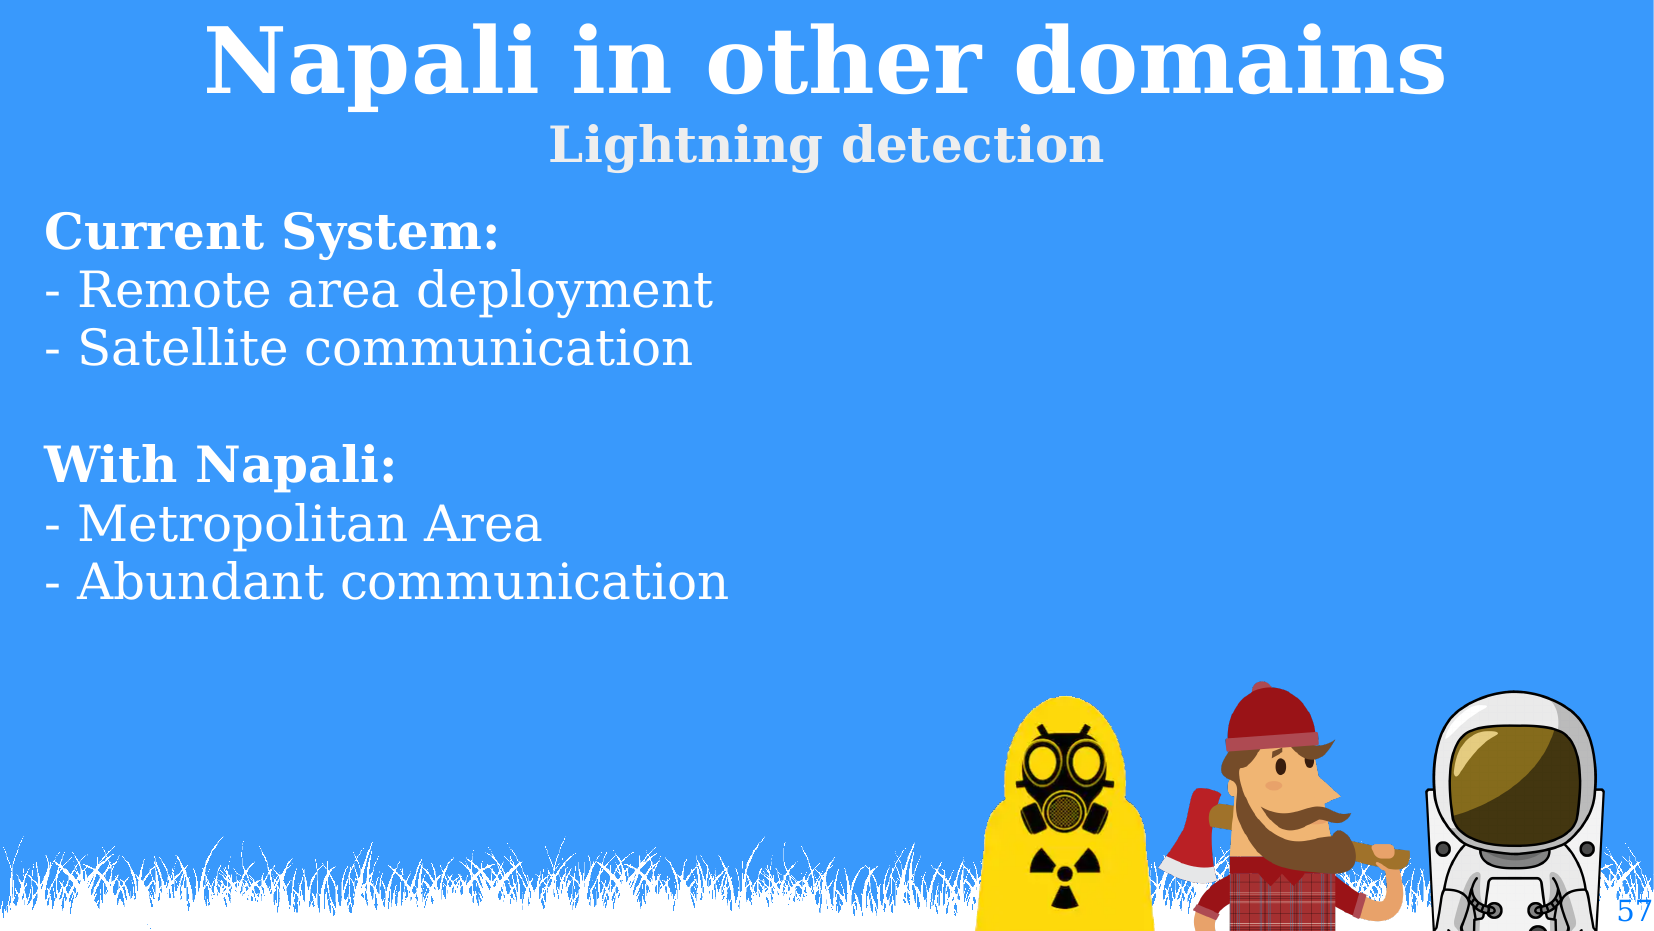

# Napali in other domains Lightning detection
Current System:
- Remote area deployment
- Satellite communication
With Napali:
- Metropolitan Area
- Abundant communication
57